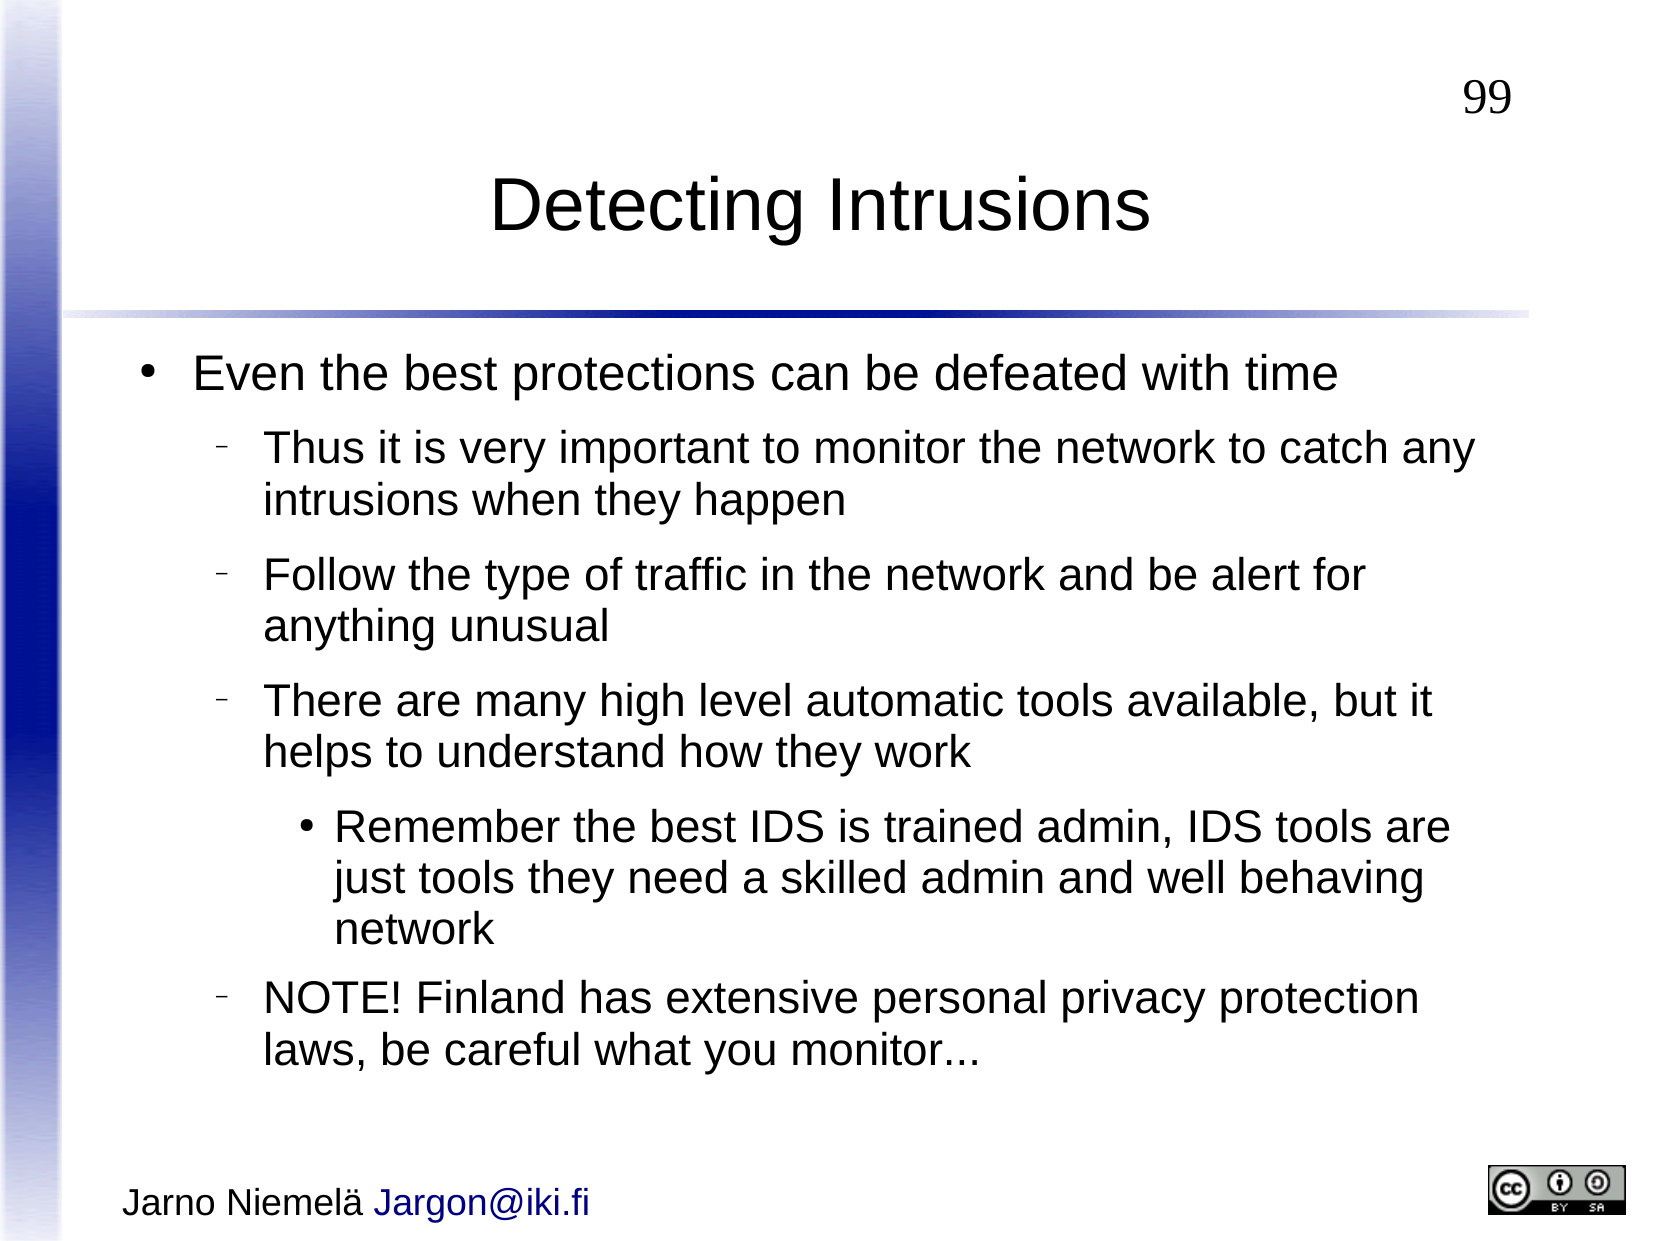

# Detecting Intrusions
Even the best protections can be defeated with time
Thus it is very important to monitor the network to catch any intrusions when they happen
Follow the type of traffic in the network and be alert for anything unusual
There are many high level automatic tools available, but it helps to understand how they work
Remember the best IDS is trained admin, IDS tools are just tools they need a skilled admin and well behaving network
NOTE! Finland has extensive personal privacy protection laws, be careful what you monitor...